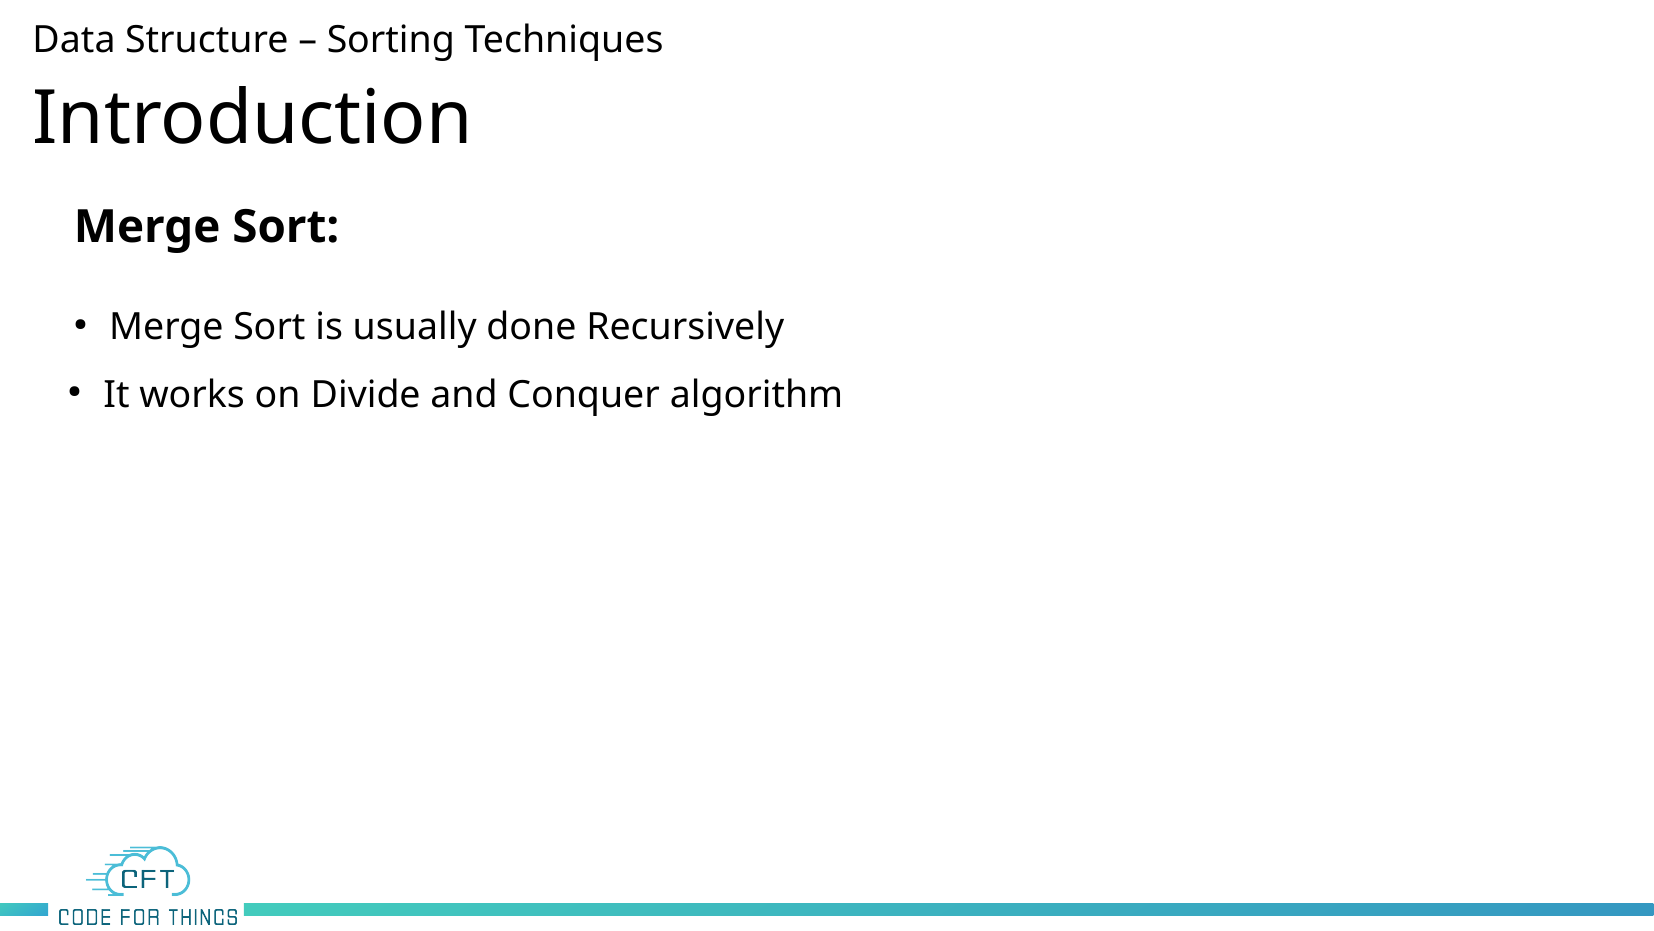

# Data Structure – Sorting Techniques Introduction
 Merge Sort:
Merge Sort is usually done Recursively
It works on Divide and Conquer algorithm